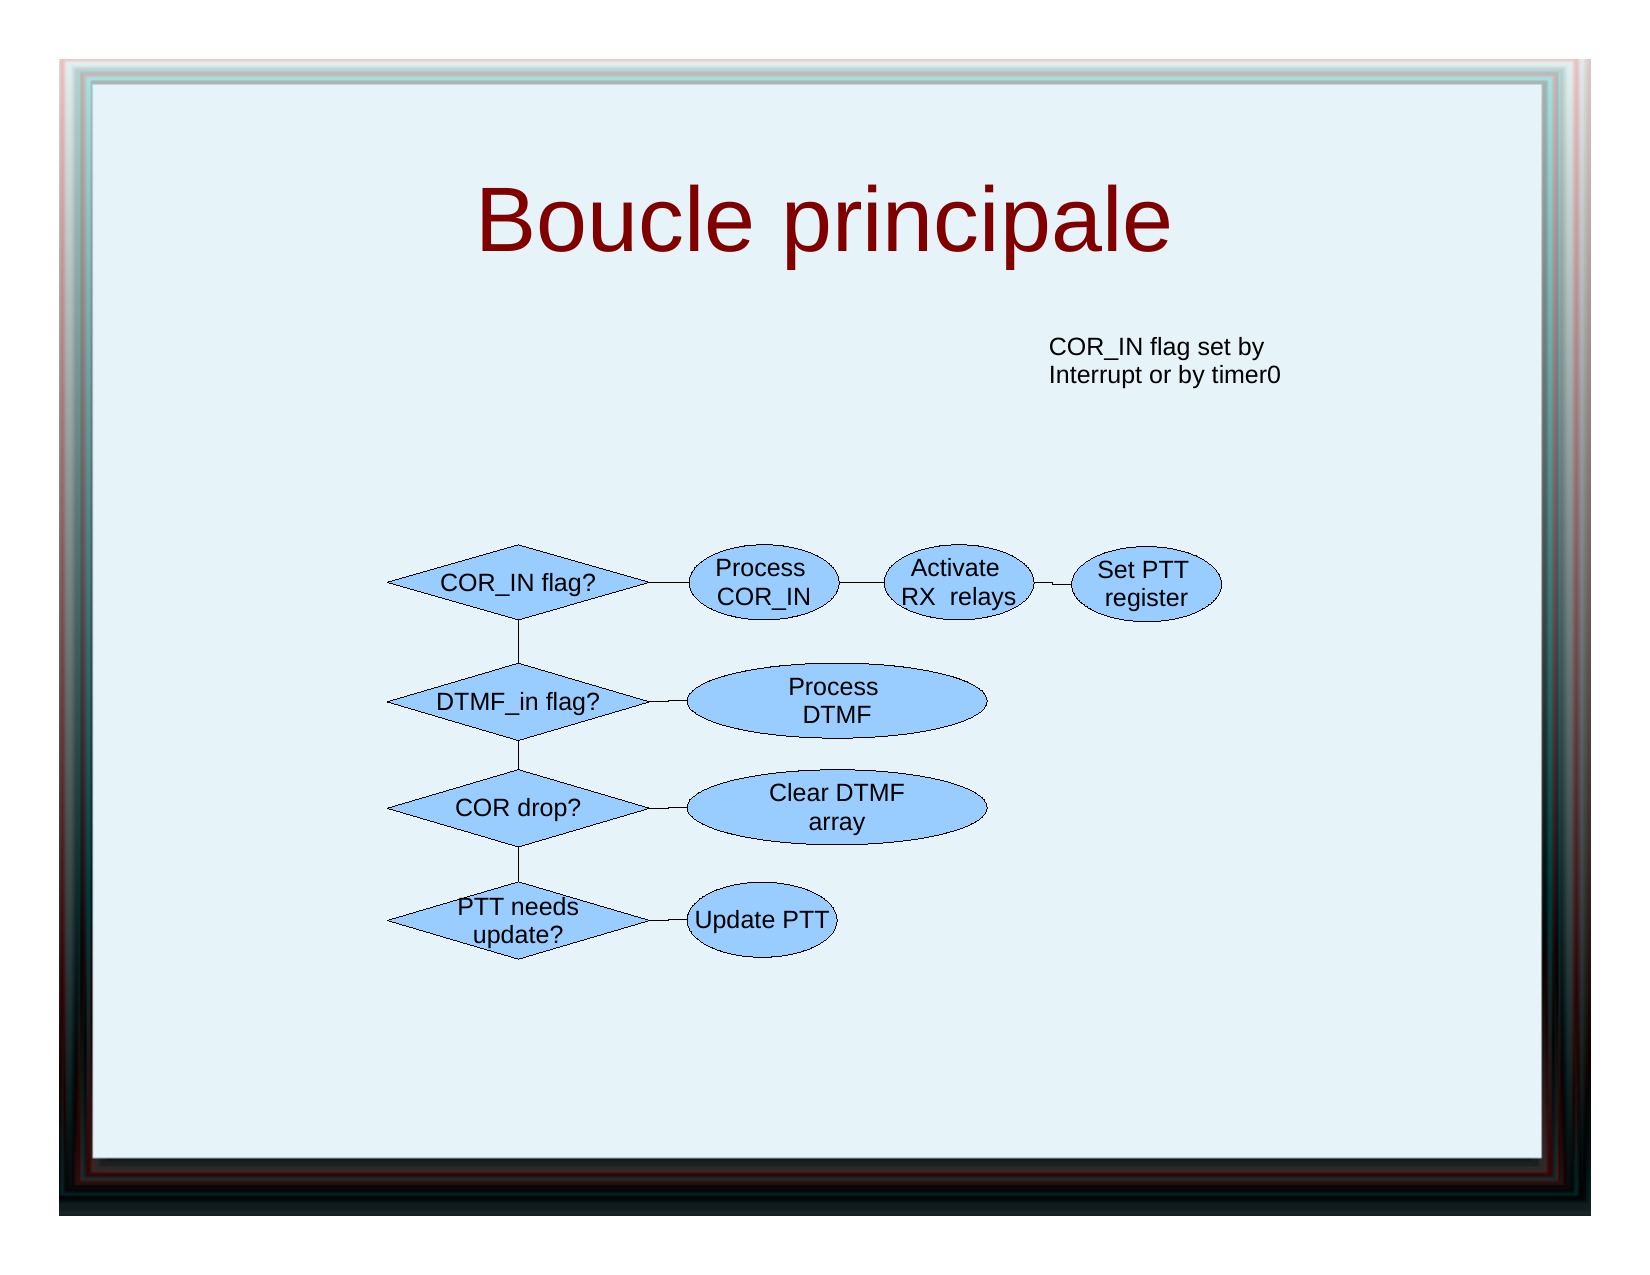

# Boucle principale
COR_IN flag set by
Interrupt or by timer0
COR_IN flag?
Process
COR_IN
Activate
RX relays
Set PTT
register
DTMF_in flag?
Process
DTMF
COR drop?
Clear DTMF
array
PTT needs
update?
Update PTT